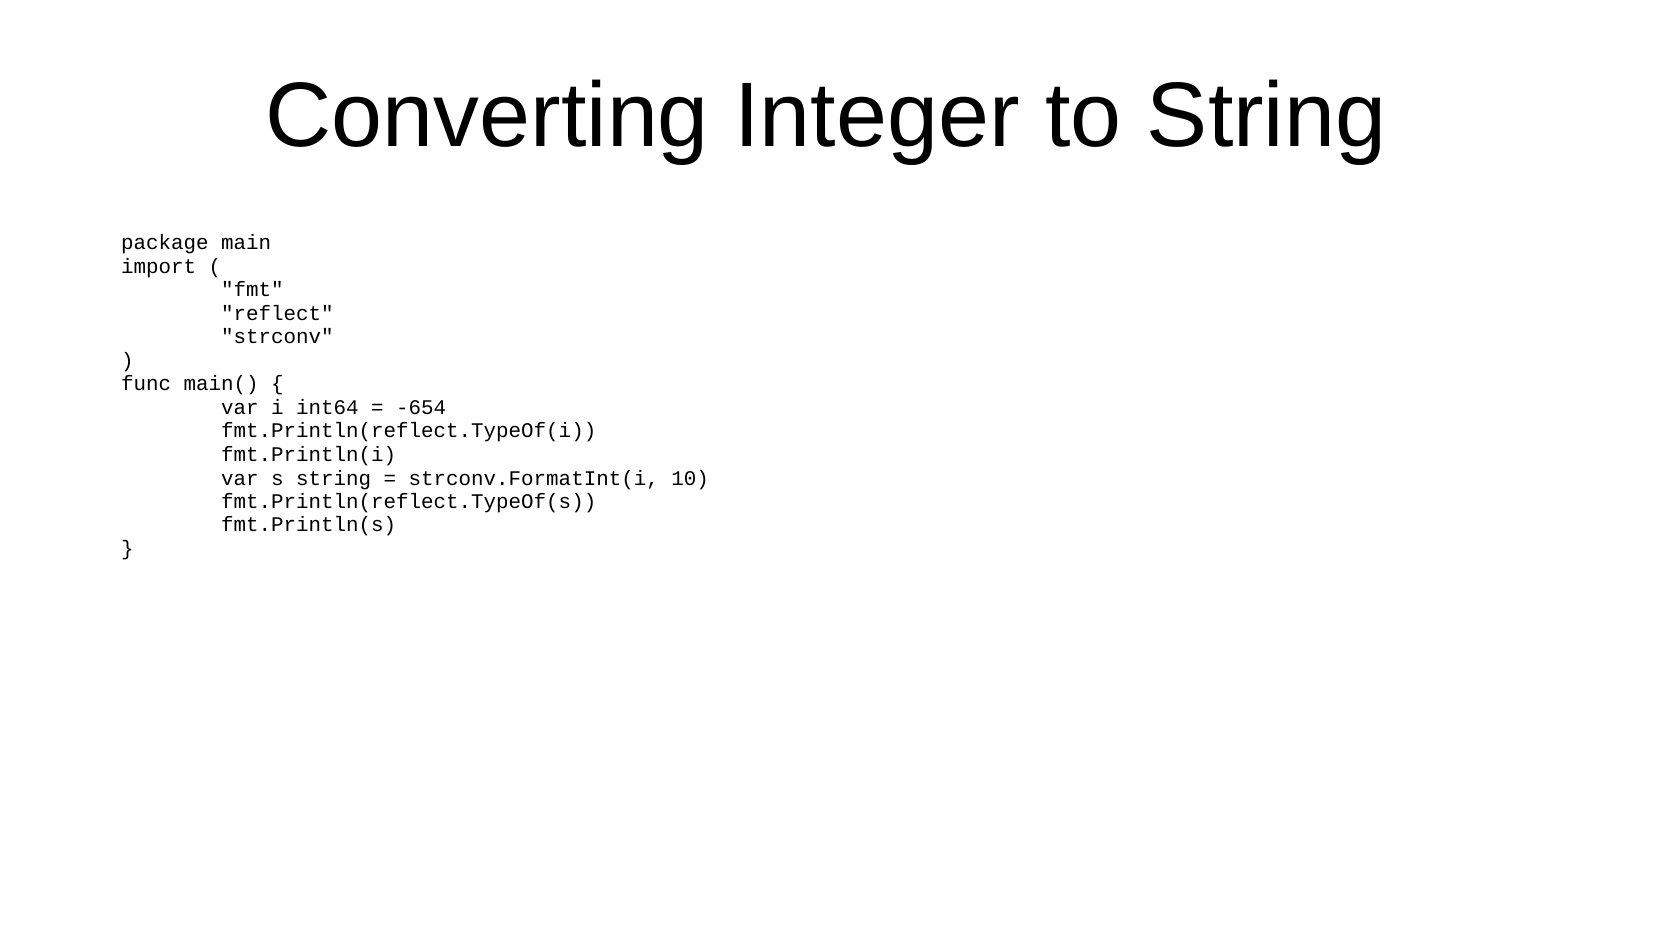

# Converting Integer to String
package main
import (
 "fmt"
 "reflect"
 "strconv"
)
func main() {
 var i int64 = -654
 fmt.Println(reflect.TypeOf(i))
 fmt.Println(i)
 var s string = strconv.FormatInt(i, 10)
 fmt.Println(reflect.TypeOf(s))
 fmt.Println(s)
}